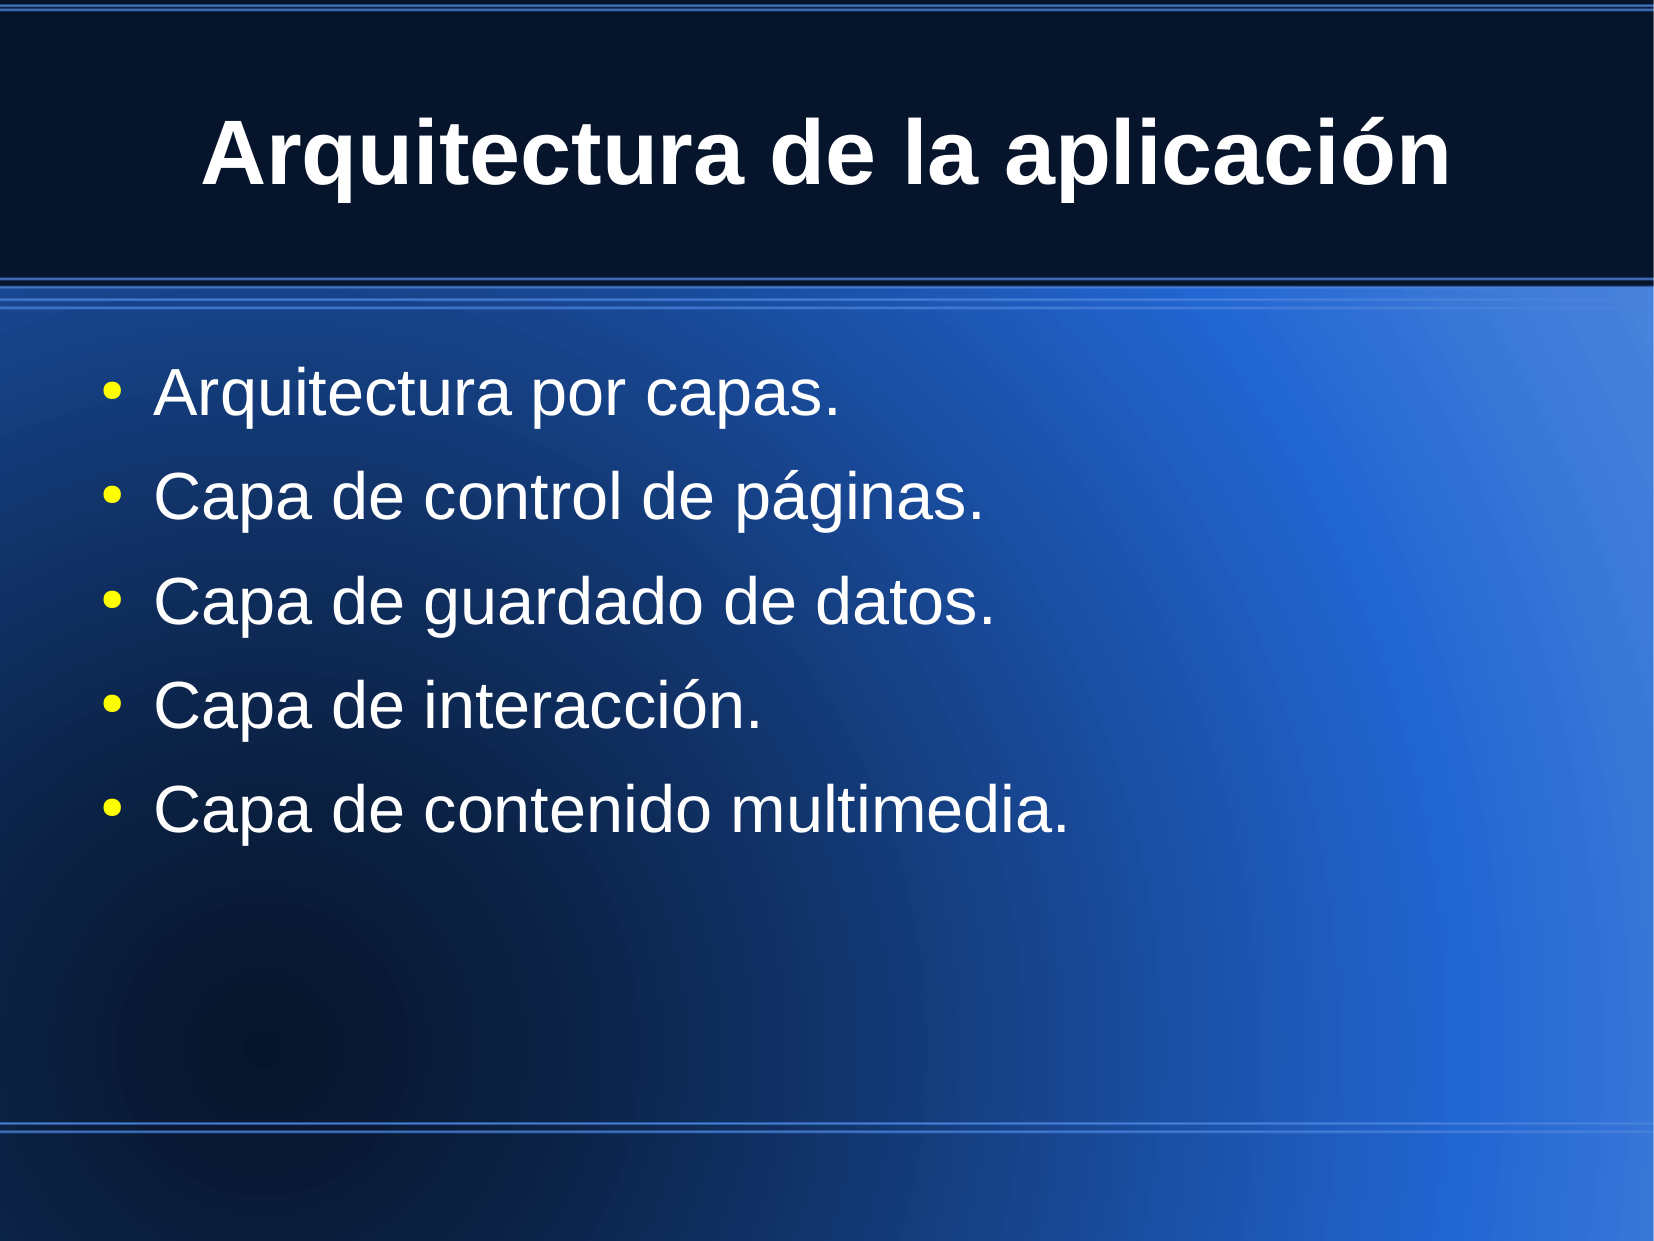

# Arquitectura de la aplicación
Arquitectura por capas.
Capa de control de páginas.
Capa de guardado de datos.
Capa de interacción.
Capa de contenido multimedia.